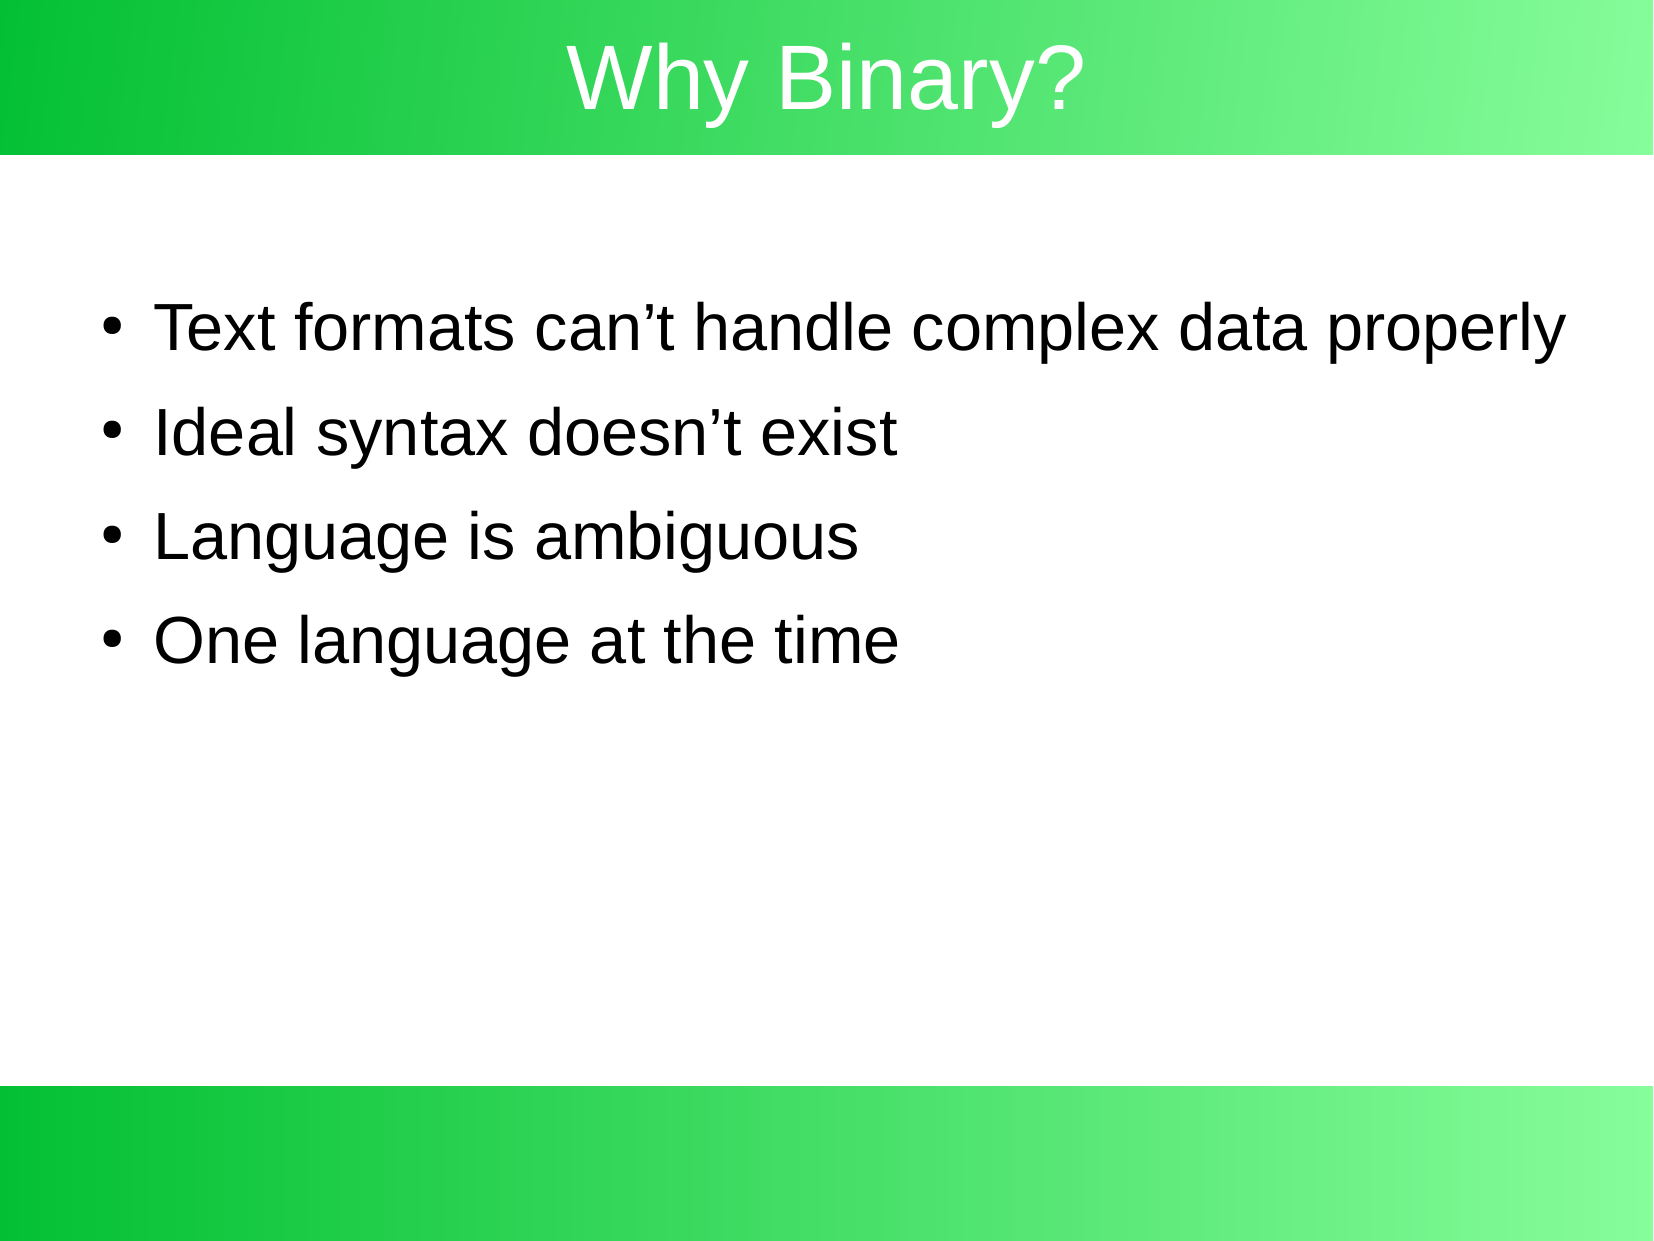

# Why Binary?
Text formats can’t handle complex data properly
Ideal syntax doesn’t exist
Language is ambiguous
One language at the time